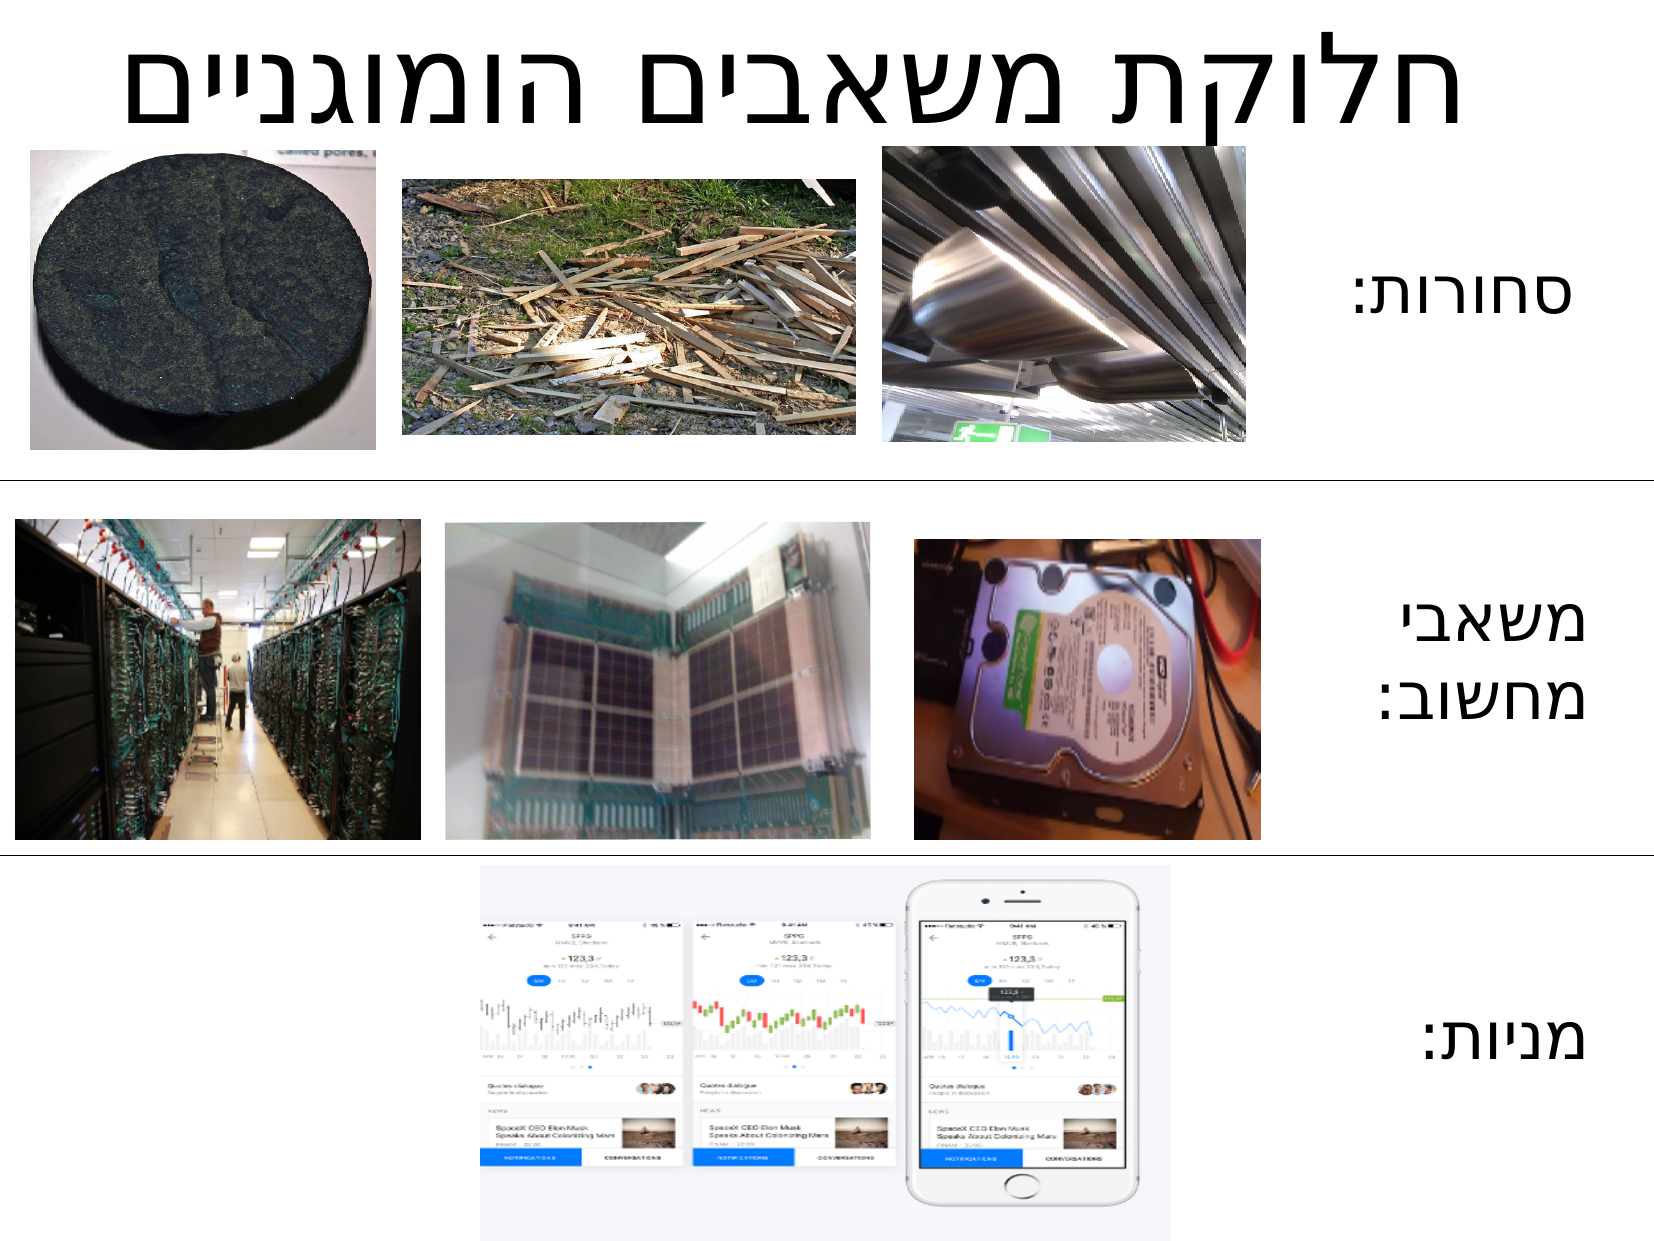

# חלוקת משאבים הומוגניים
סחורות:
משאבי מחשוב:
מניות: